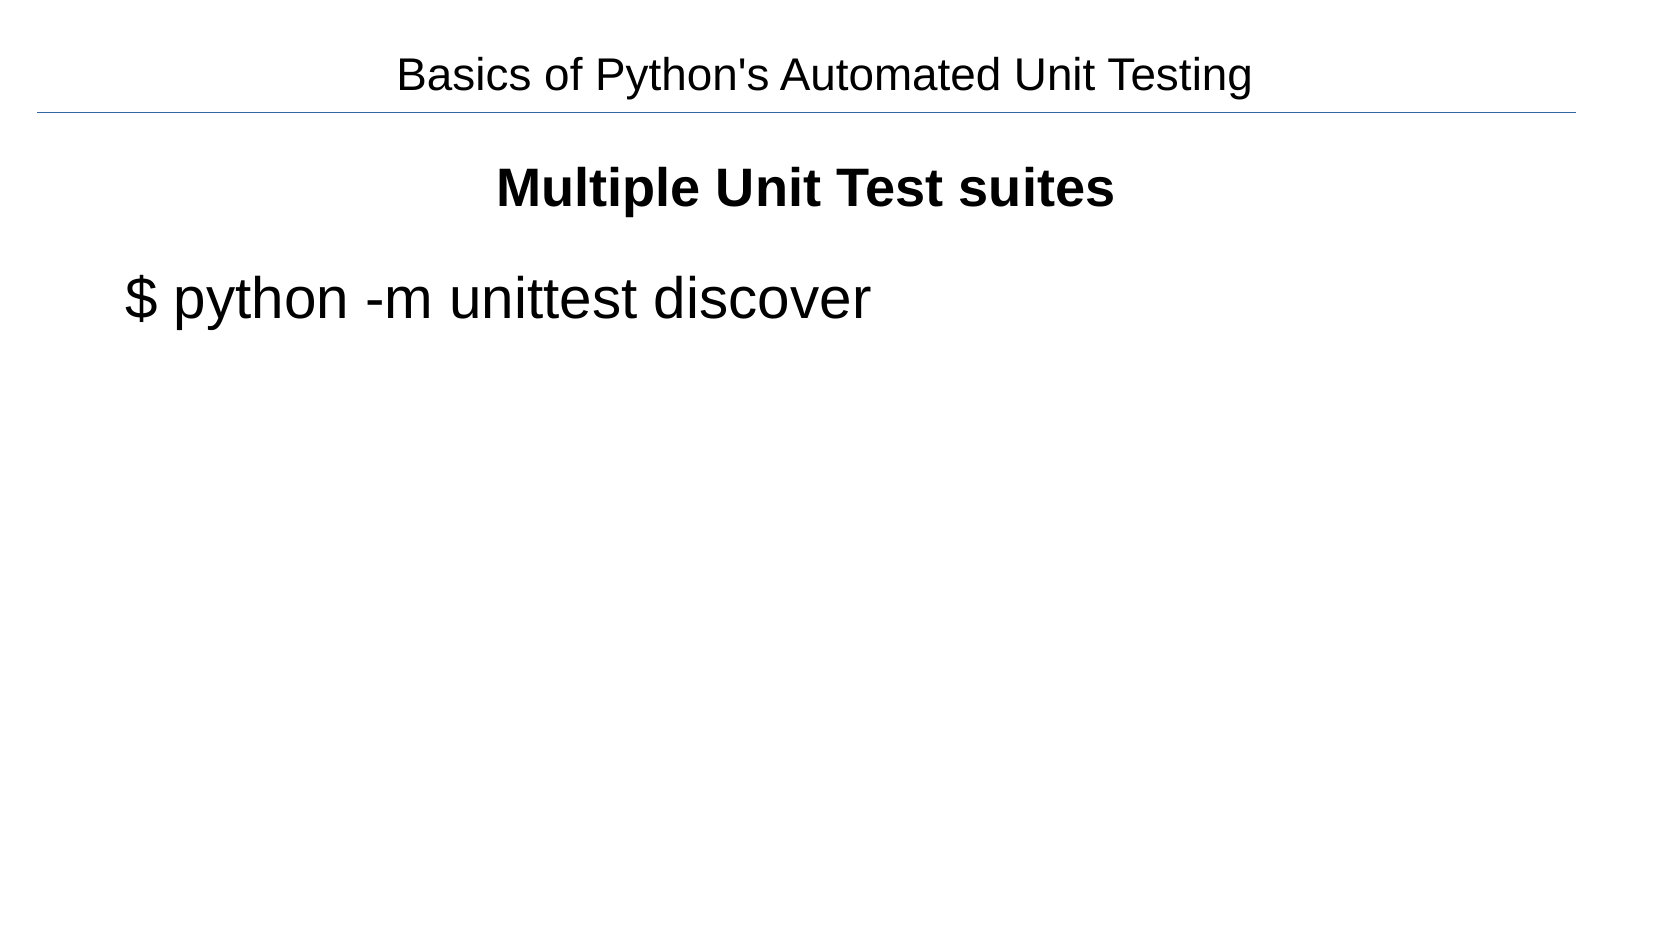

# Basics of Python's Automated Unit Testing
Multiple Unit Test suites
$ python -m unittest discover